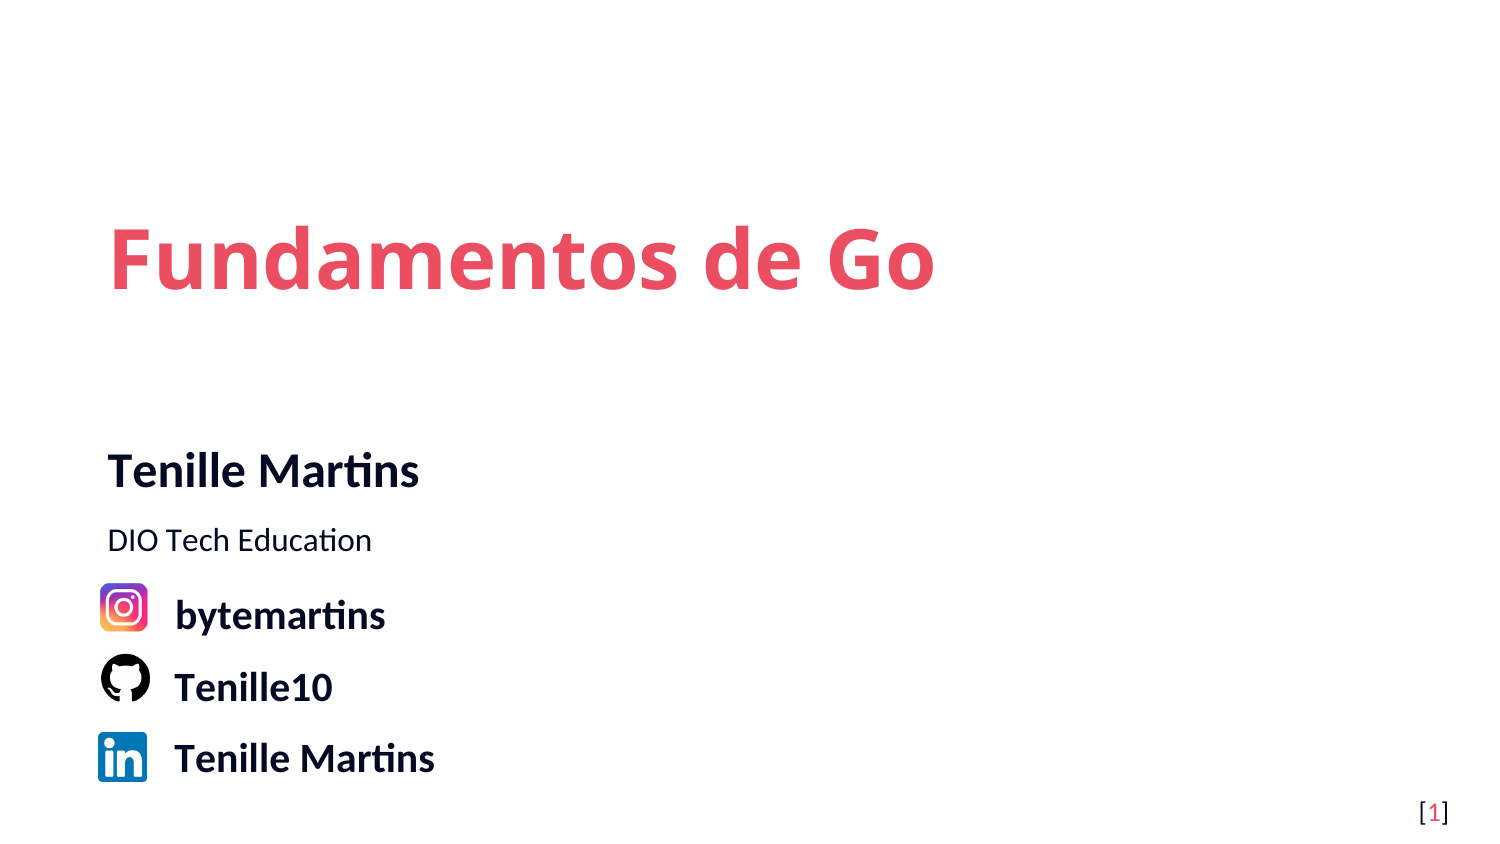

Fundamentos de Go
Tenille Martins
DIO Tech Education
 bytemartins
 Tenille10
 Tenille Martins